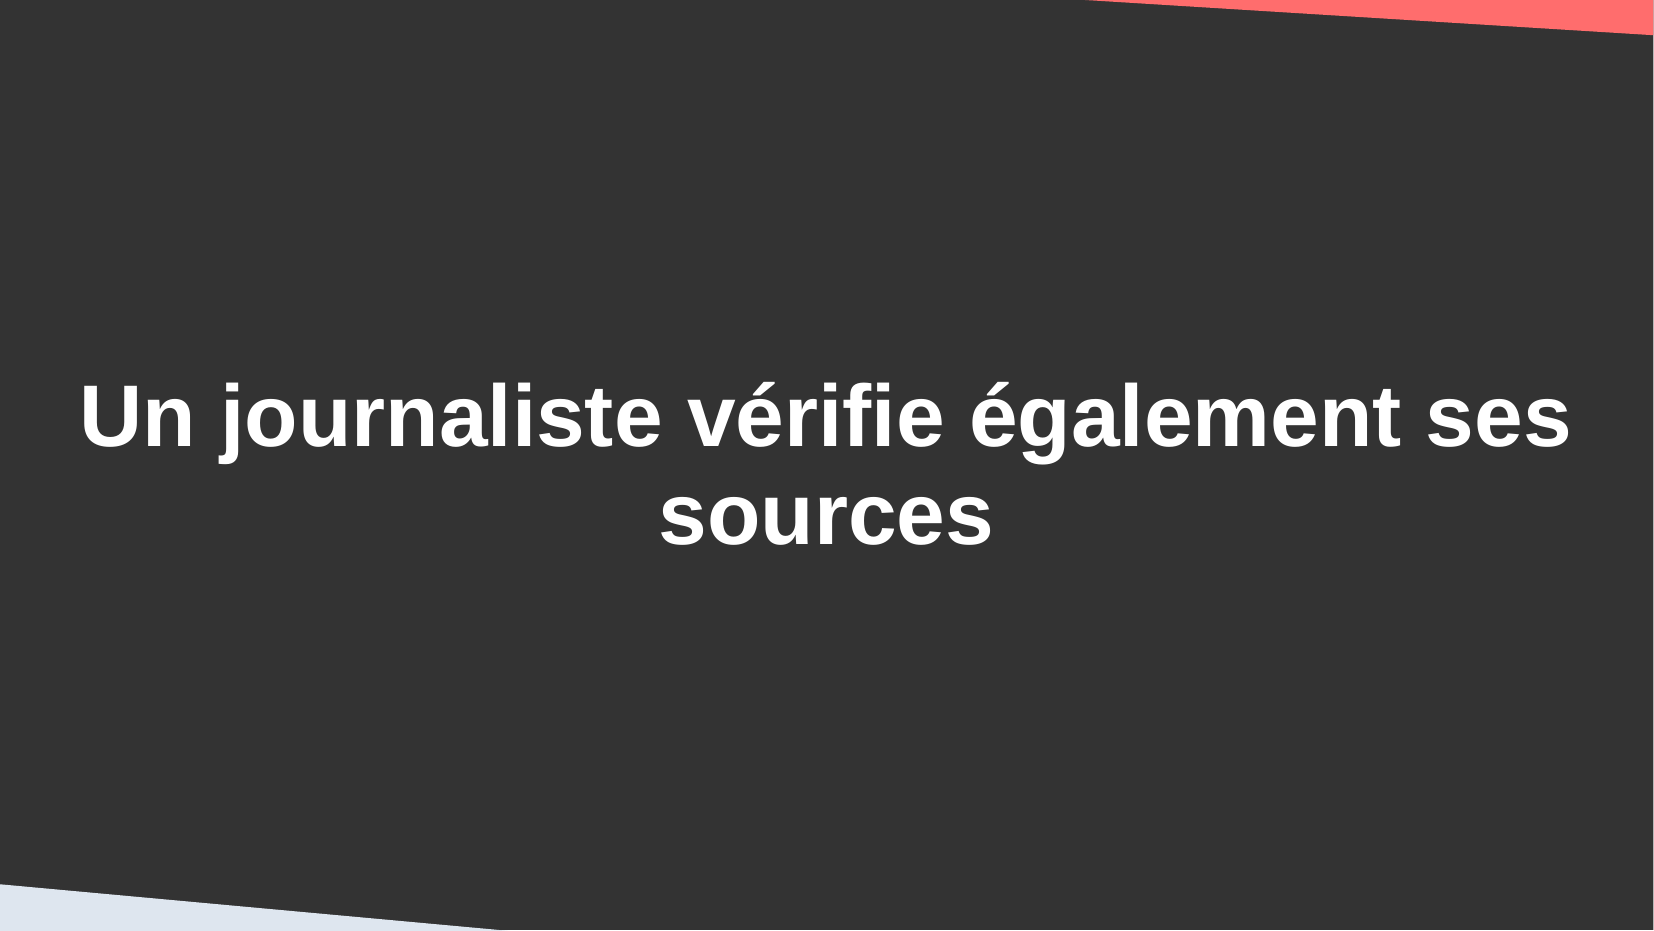

# Un journaliste vérifie également ses sources